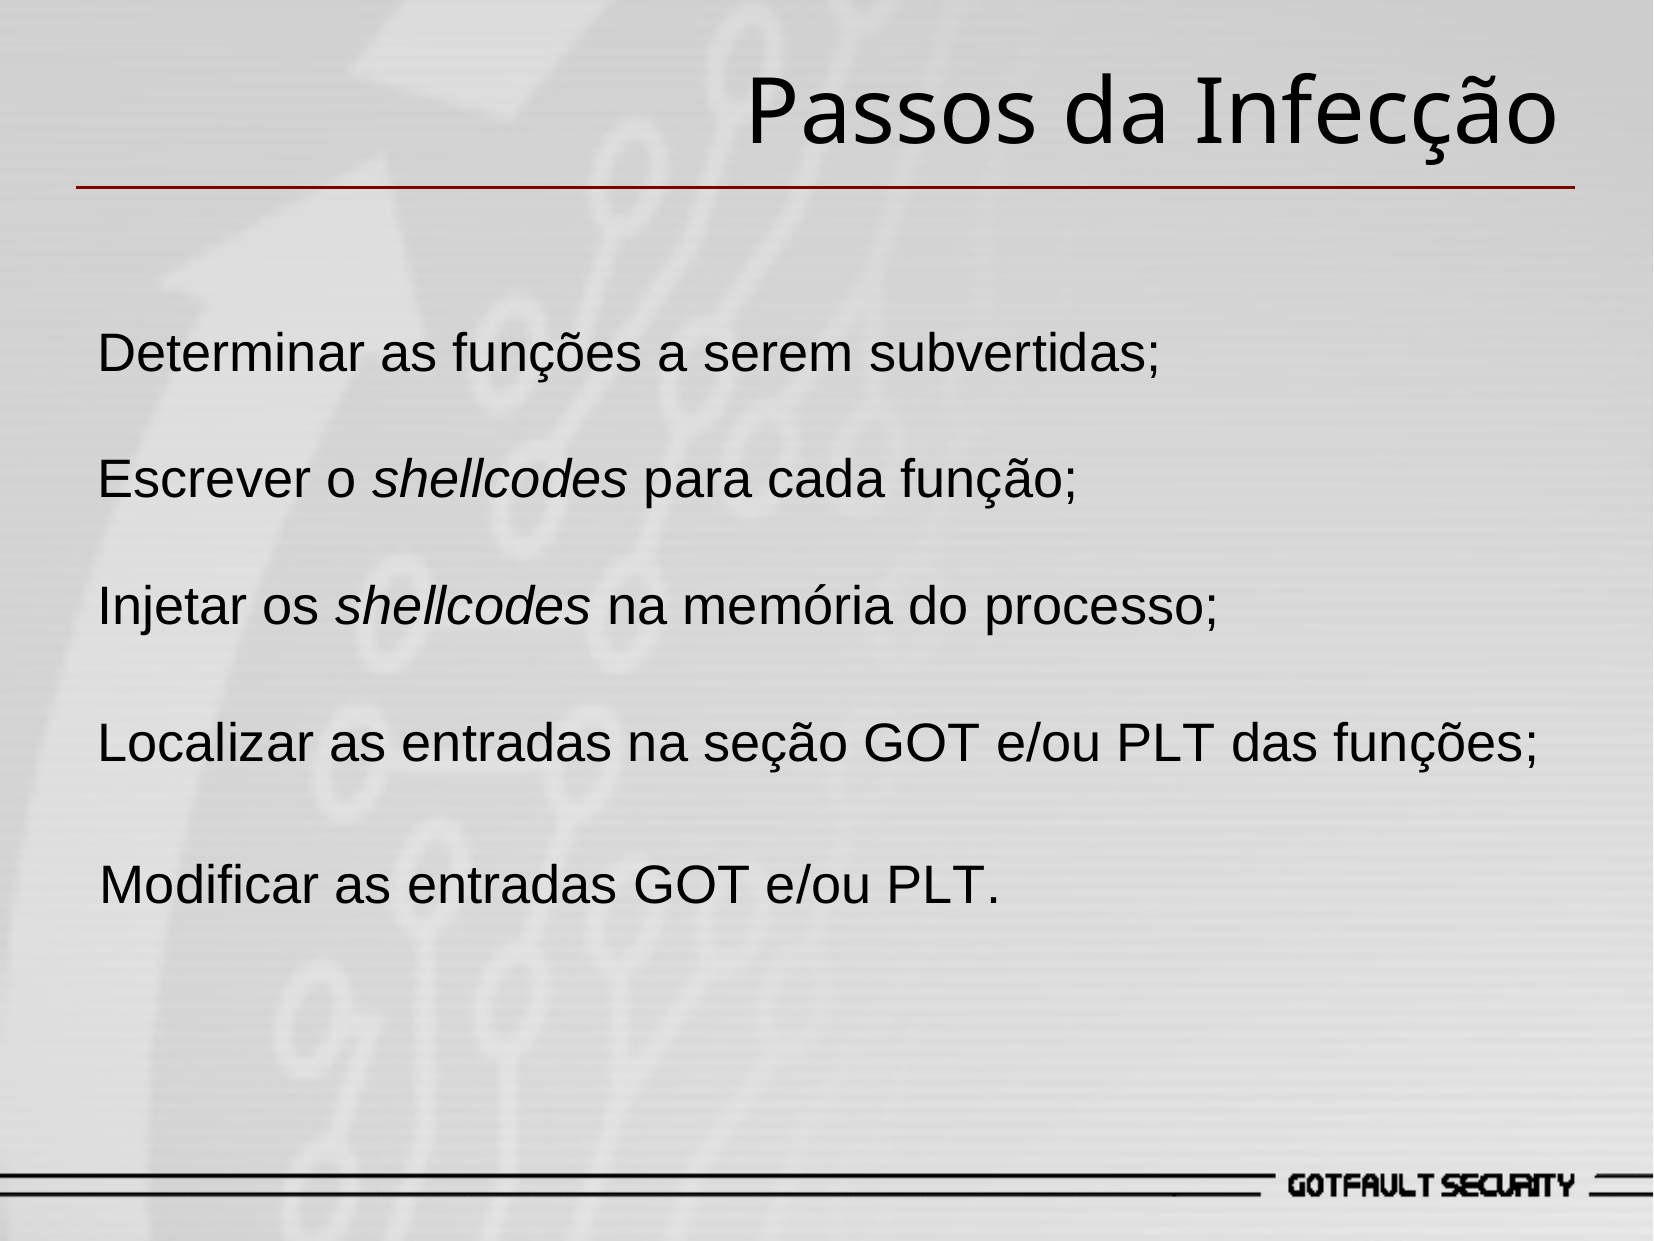

Passos da Infecção
 Determinar as funções a serem subvertidas;
 Escrever o shellcodes para cada função;
 Injetar os shellcodes na memória do processo;
 Localizar as entradas na seção GOT e/ou PLT das funções;
 Modificar as entradas GOT e/ou PLT.